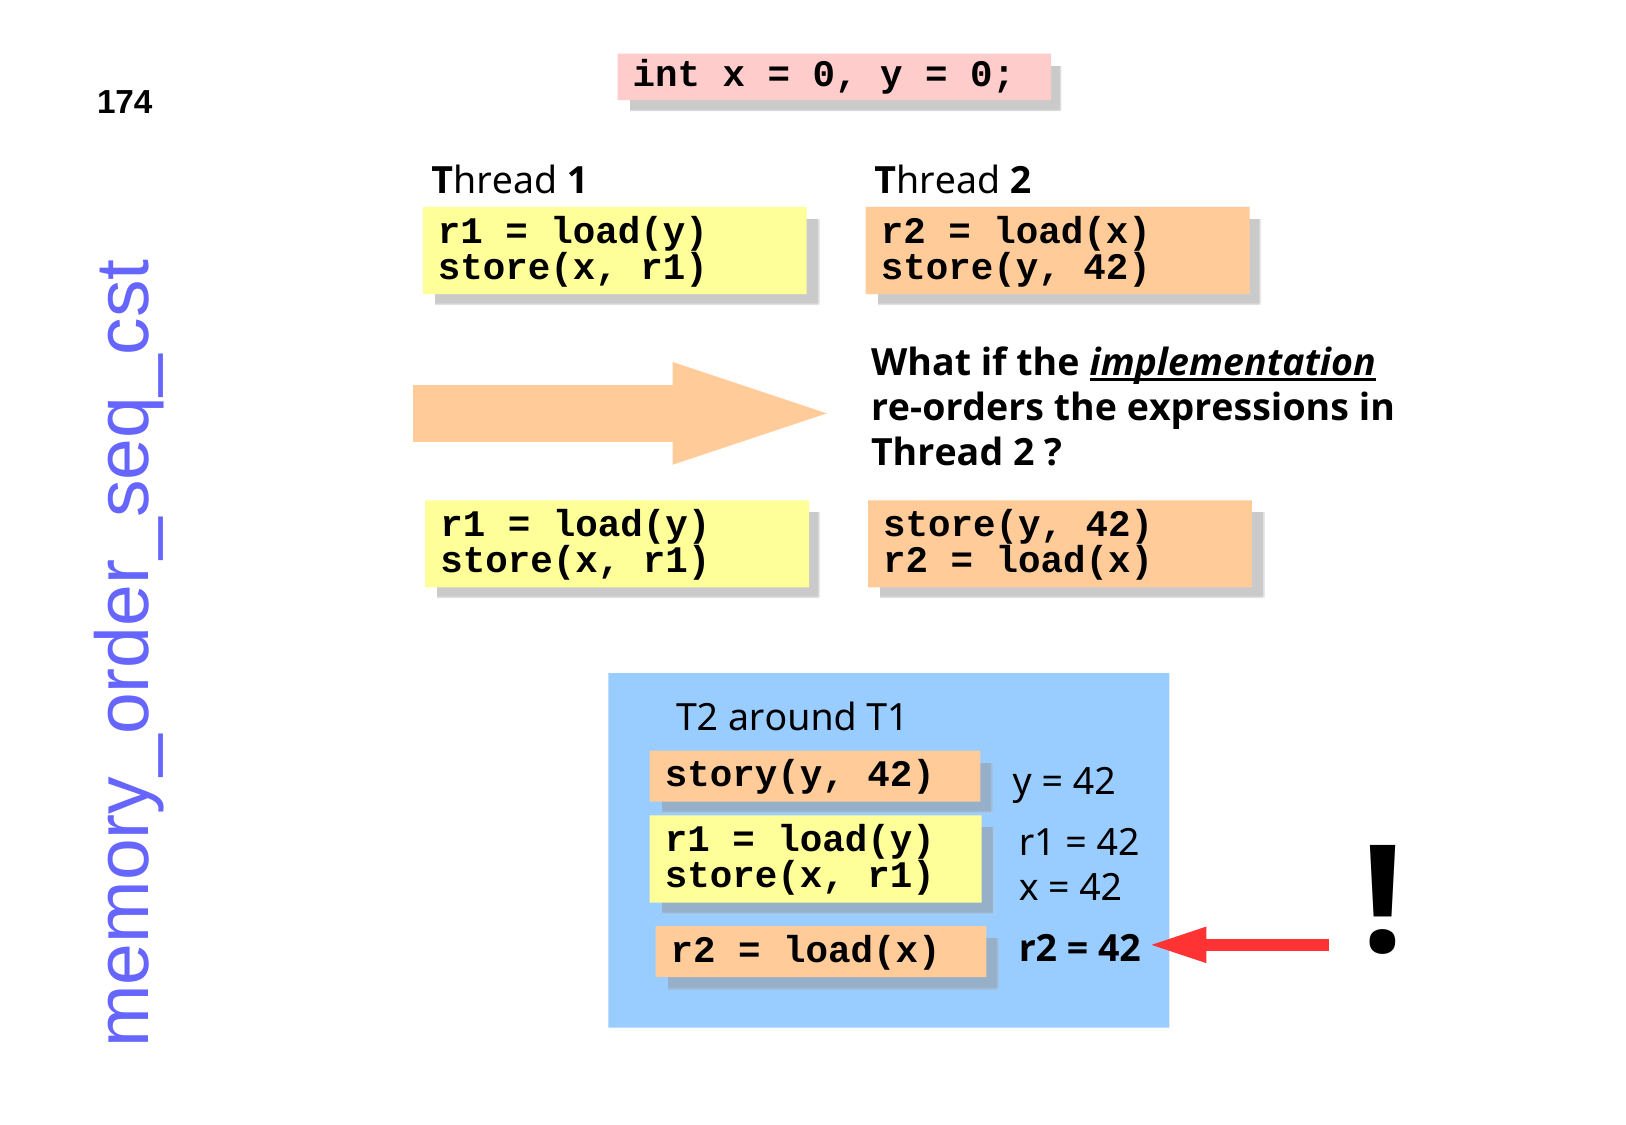

int x = 0, y = 0;
174
Thread 1
Thread 2
r1 = load(y)
store(x, r1)
r2 = load(x)
store(y, 42)
What if the implementation
re-orders the expressions in Thread 2 ?
# memory_order_seq_cst
r1 = load(y)
store(x, r1)
store(y, 42)
r2 = load(x)
T2 around T1
y = 42
story(y, 42)
!
r1 = 42
x = 42
r1 = load(y)
store(x, r1)
r2 = 42
r2 = load(x)